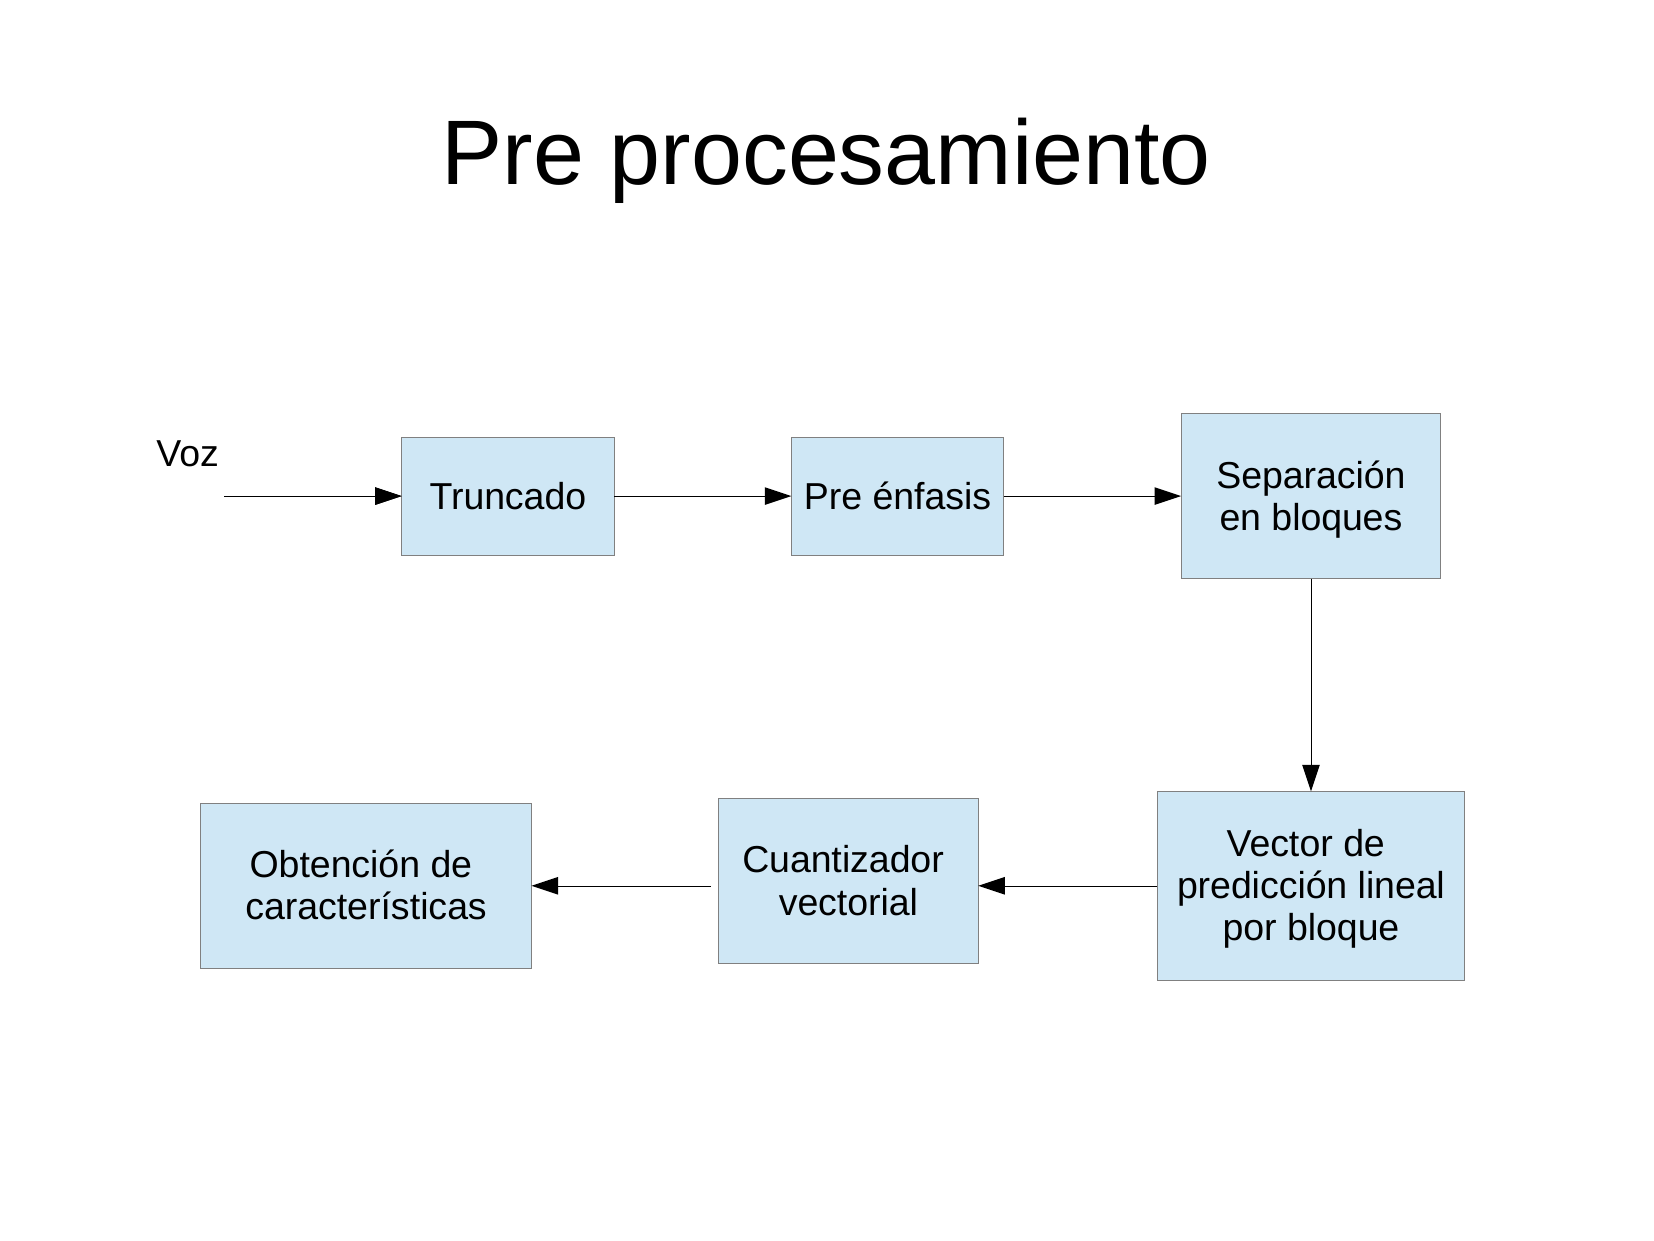

# Pre procesamiento
Separación
en bloques
Voz
Truncado
Truncado
Truncado
Pre énfasis
Vector de
predicción lineal
por bloque
Cuantizador
vectorial
Obtención de
características